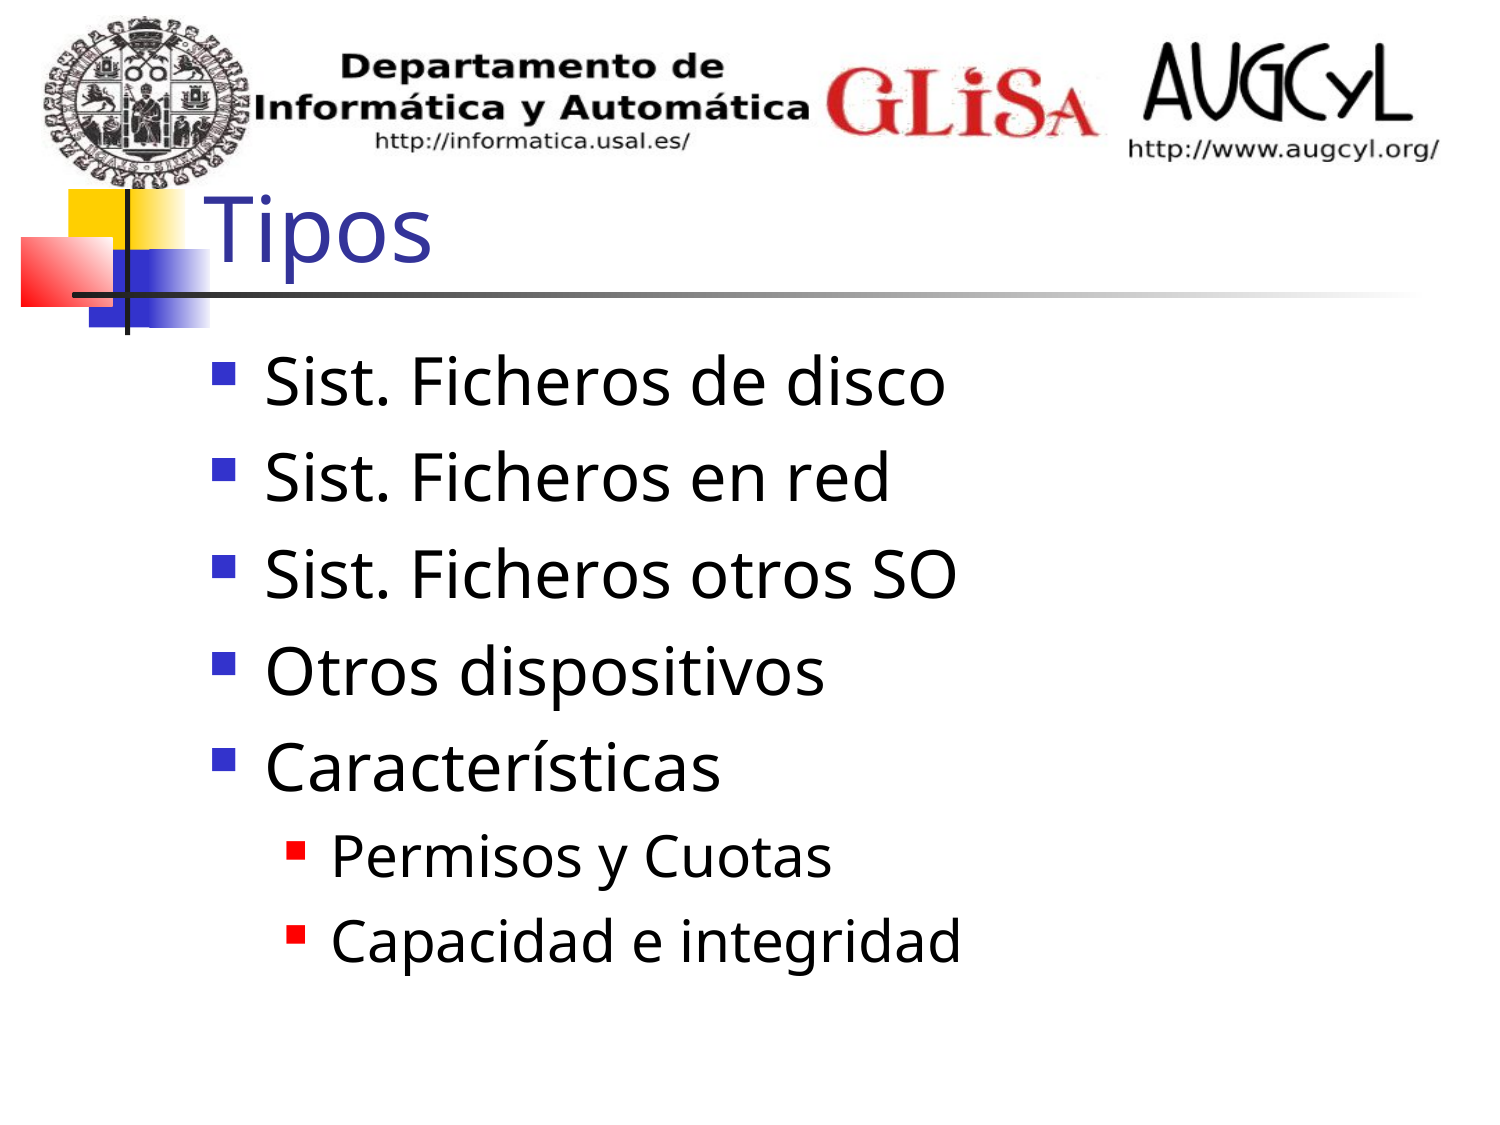

# Tipos
Sist. Ficheros de disco
Sist. Ficheros en red
Sist. Ficheros otros SO
Otros dispositivos
Características
Permisos y Cuotas
Capacidad e integridad